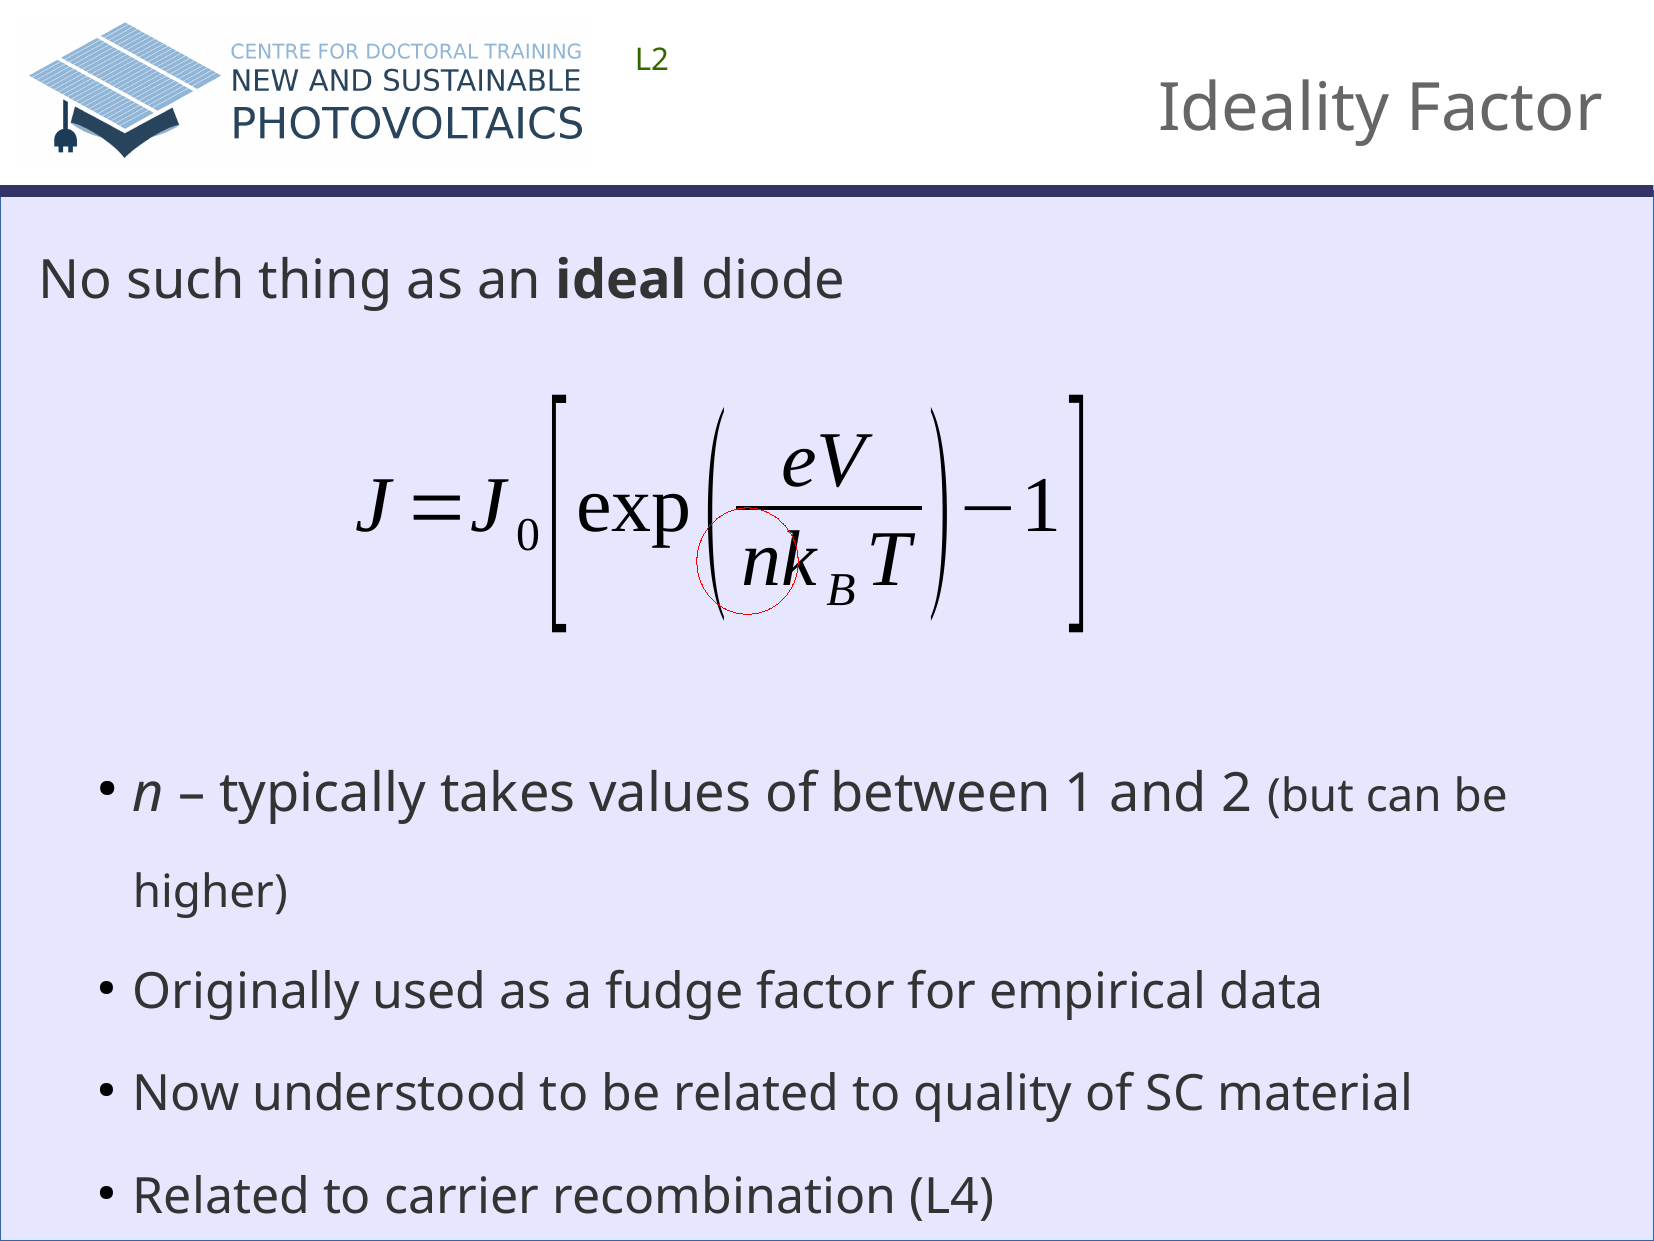

L2
Ideality Factor
No such thing as an ideal diode
n – typically takes values of between 1 and 2 (but can be higher)
Originally used as a fudge factor for empirical data
Now understood to be related to quality of SC material
Related to carrier recombination (L4)